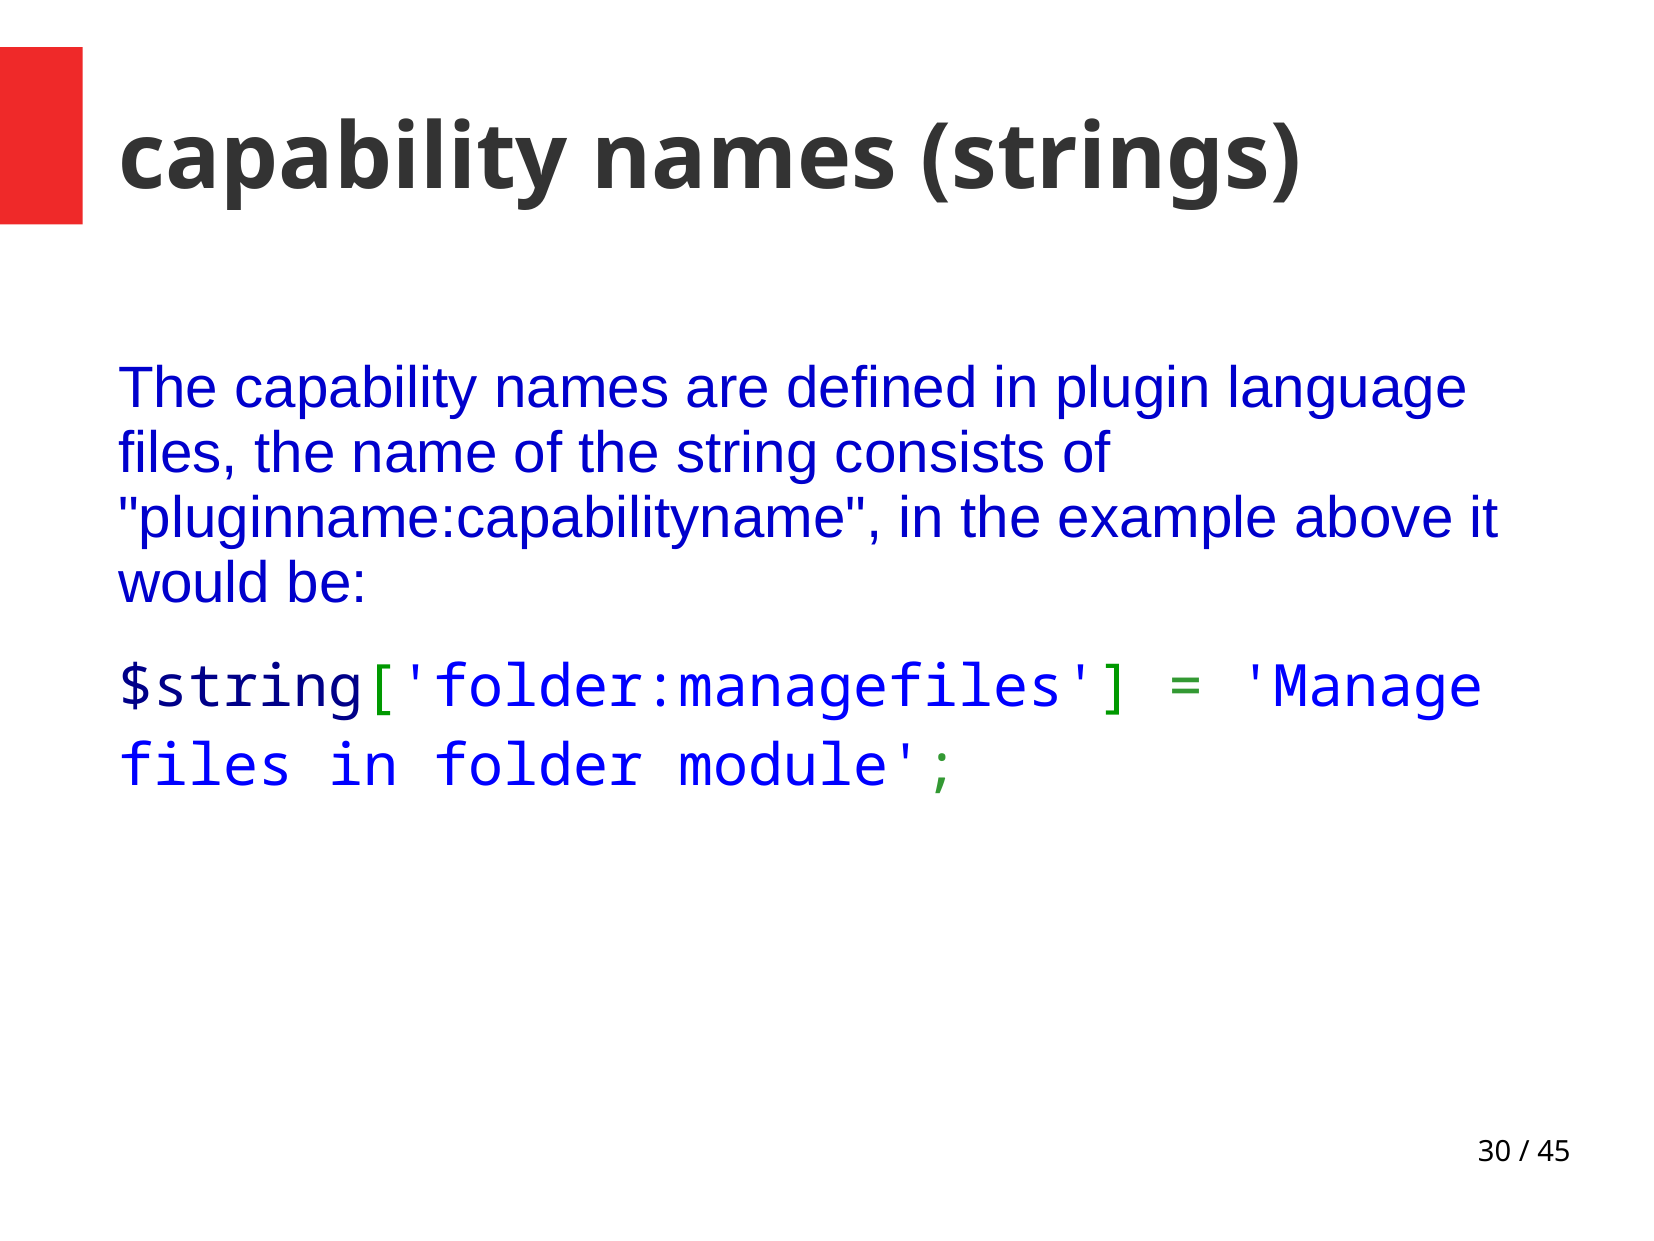

# capability names (strings)
The capability names are defined in plugin language files, the name of the string consists of "pluginname:capabilityname", in the example above it would be:
$string['folder:managefiles'] = 'Manage files in folder module';
30